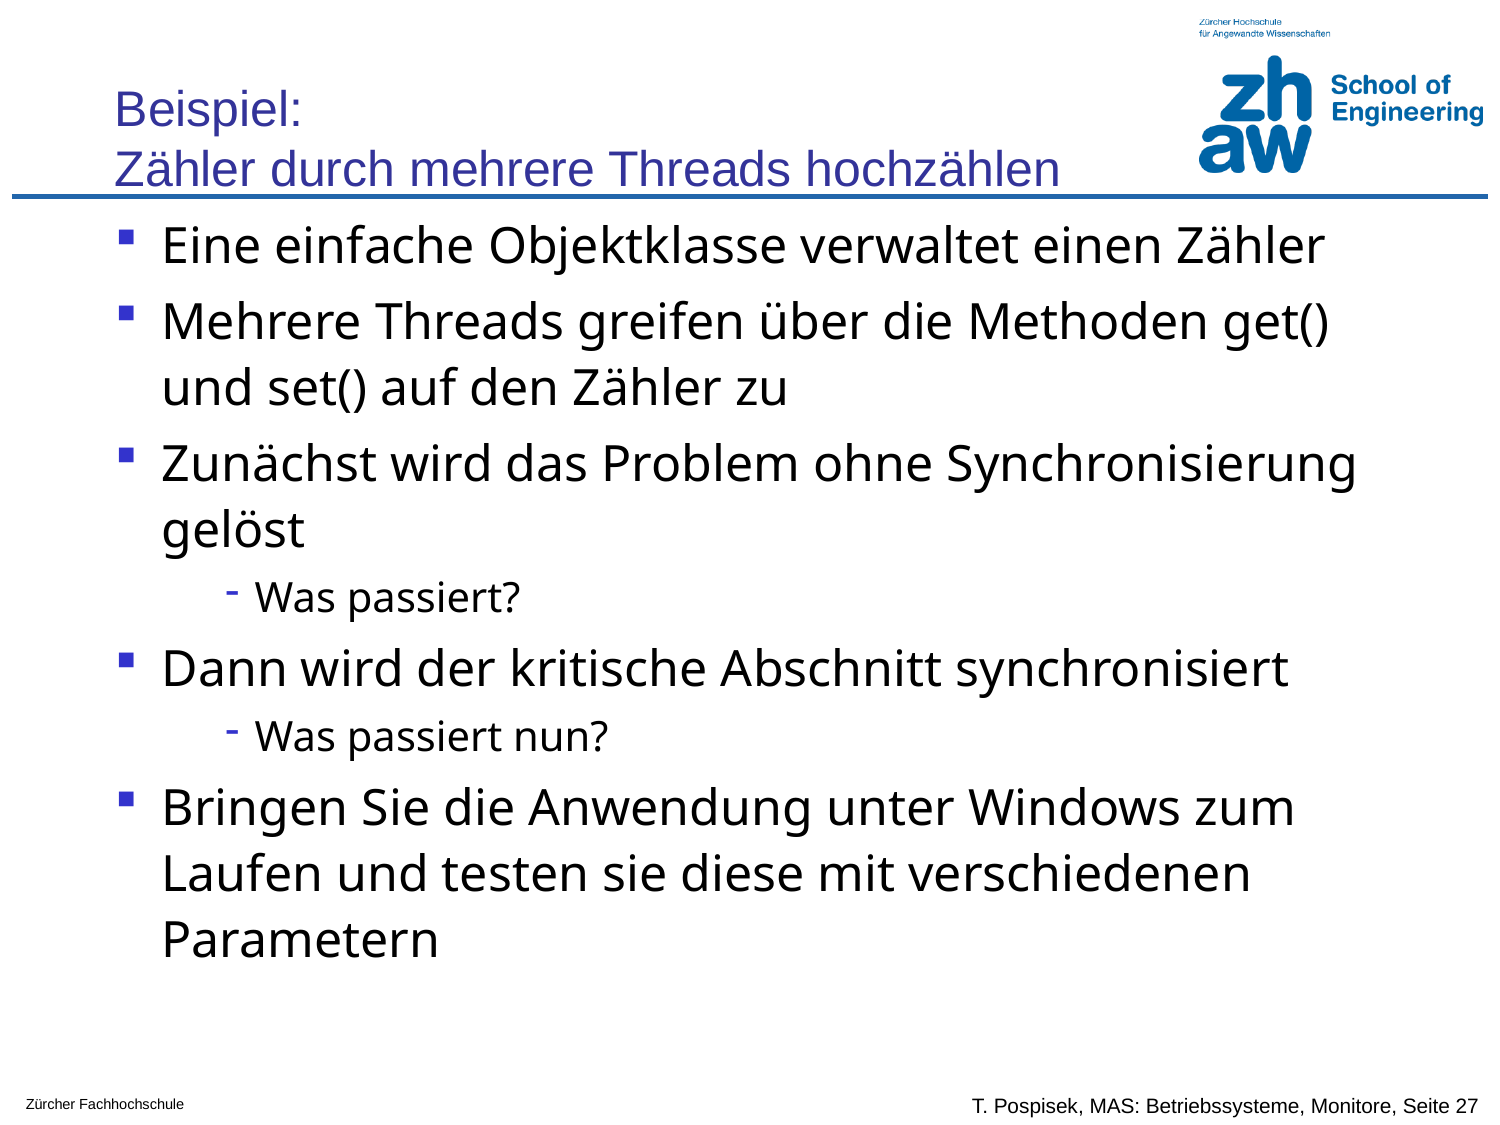

# Beispiel: Zähler durch mehrere Threads hochzählen
Eine einfache Objektklasse verwaltet einen Zähler
Mehrere Threads greifen über die Methoden get() und set() auf den Zähler zu
Zunächst wird das Problem ohne Synchronisierung gelöst
Was passiert?
Dann wird der kritische Abschnitt synchronisiert
Was passiert nun?
Bringen Sie die Anwendung unter Windows zum Laufen und testen sie diese mit verschiedenen Parametern